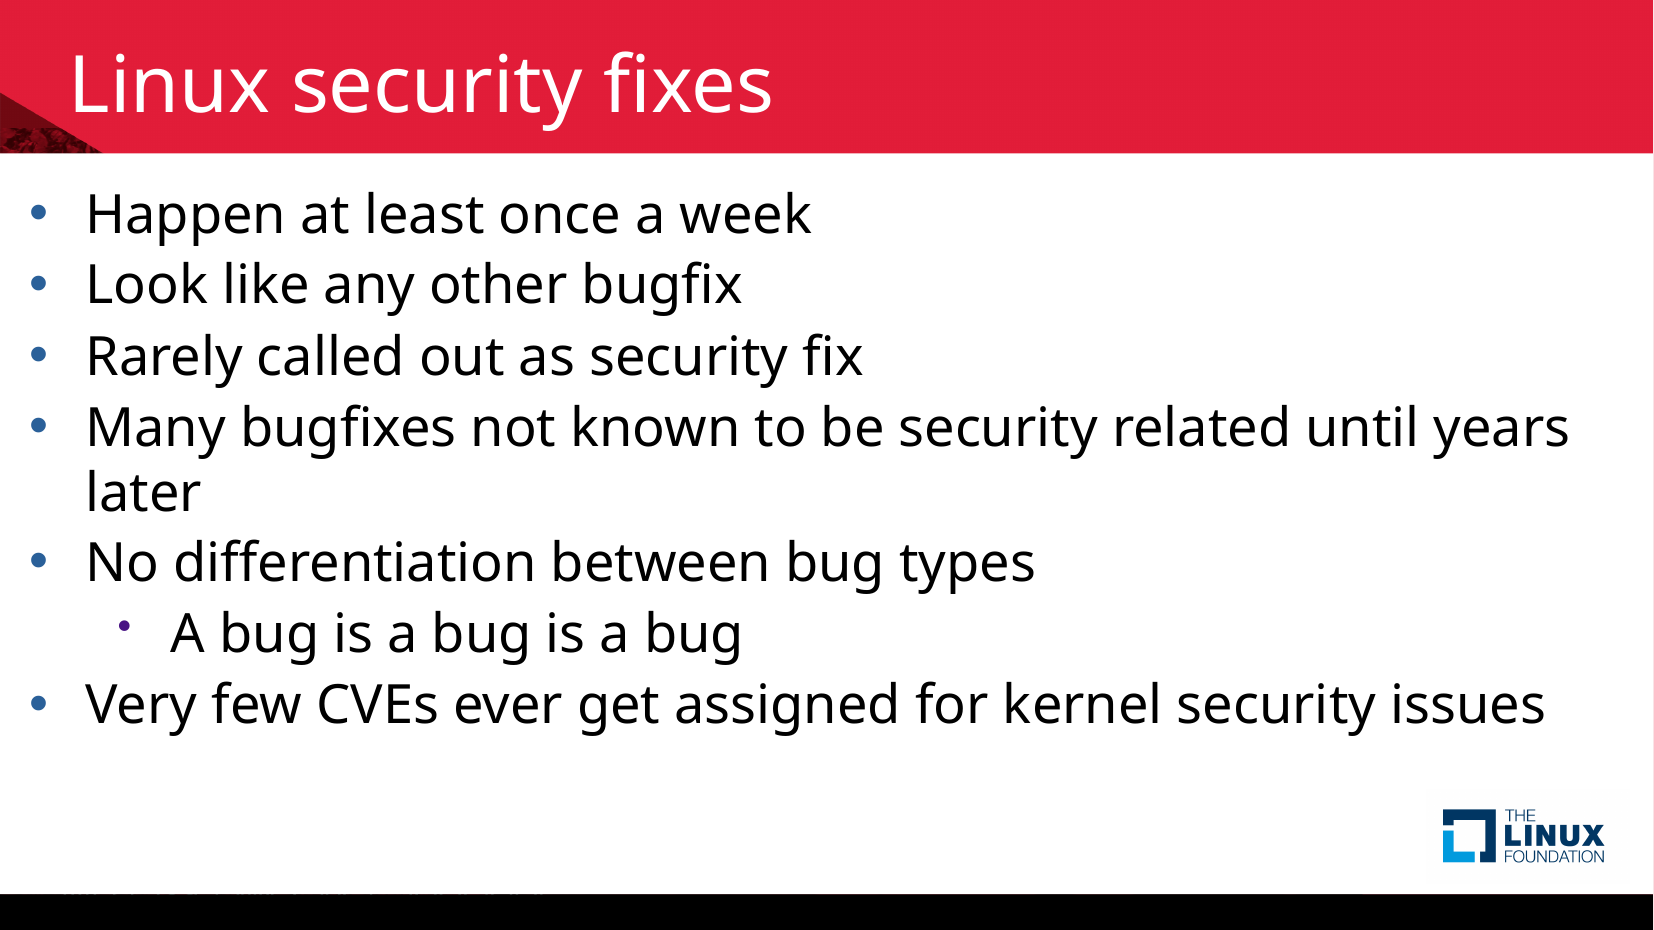

# Linux security fixes
Happen at least once a week
Look like any other bugfix
Rarely called out as security fix
Many bugfixes not known to be security related until years later
No differentiation between bug types
A bug is a bug is a bug
Very few CVEs ever get assigned for kernel security issues